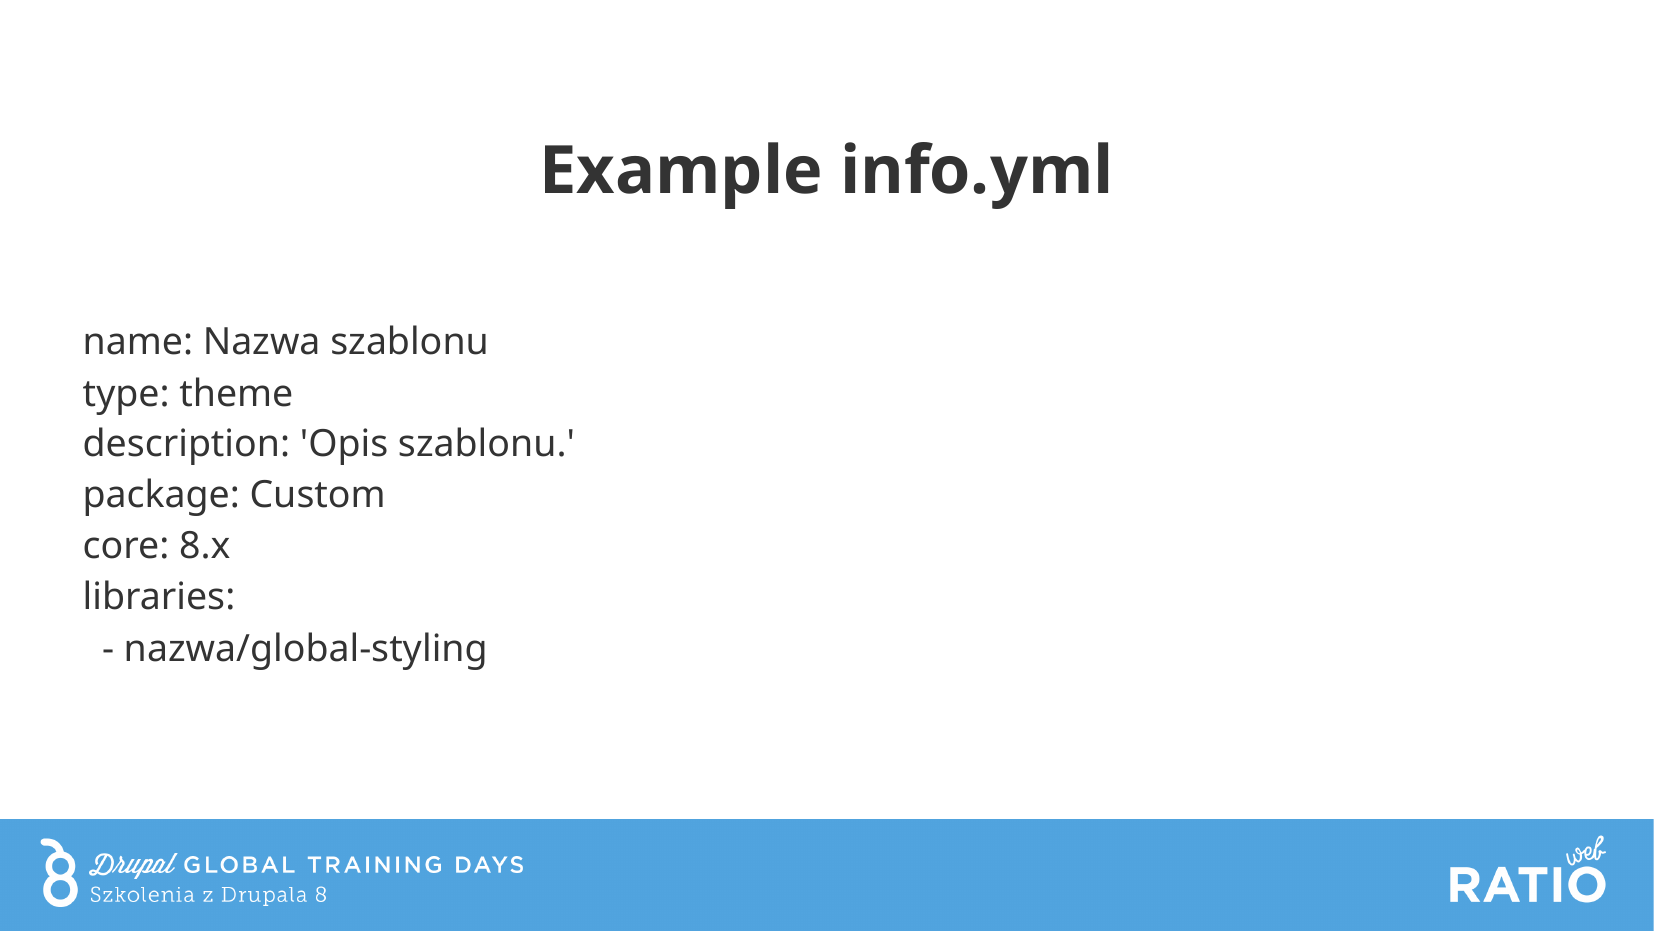

# Example info.yml
name: Nazwa szablonu
type: theme
description: 'Opis szablonu.'
package: Custom
core: 8.x
libraries:
 - nazwa/global-styling